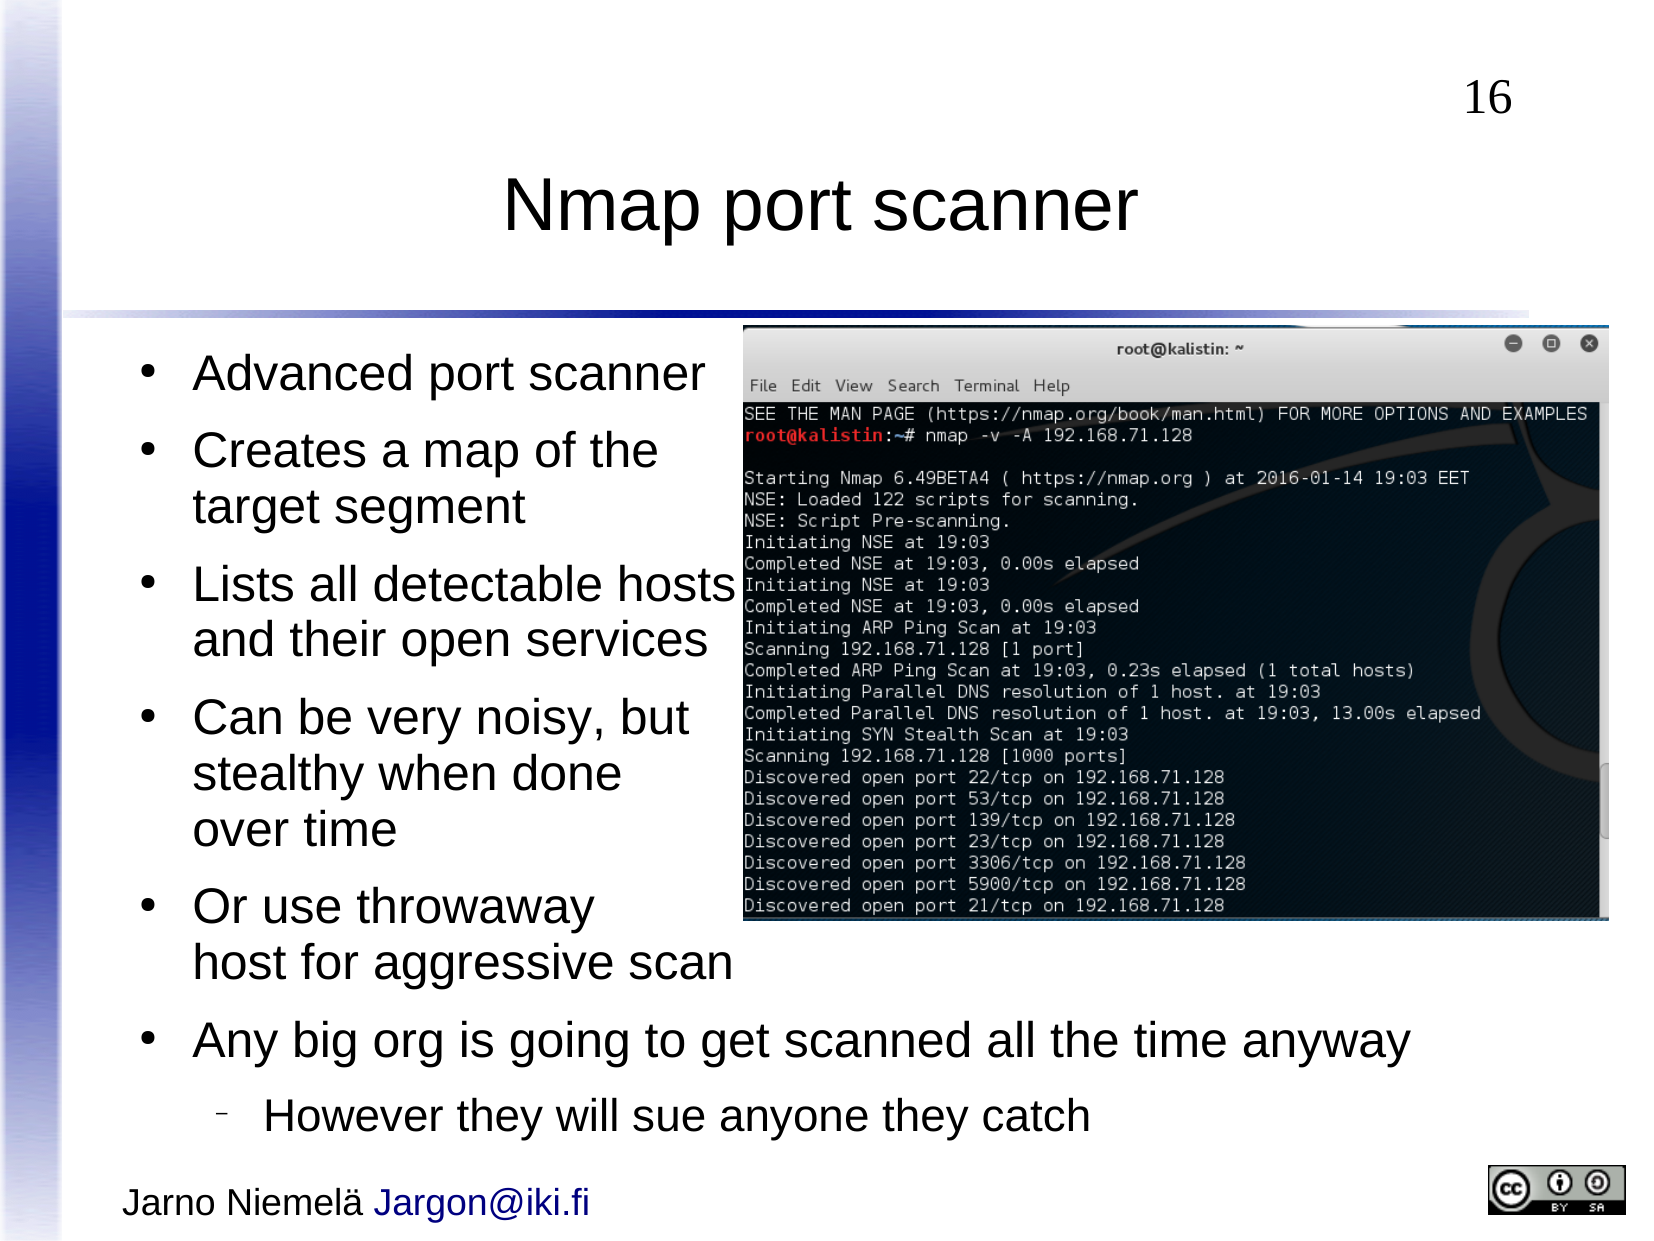

# Nmap port scanner
Advanced port scanner
Creates a map of the
target segment
Lists all detectable hosts
and their open services
Can be very noisy, but
stealthy when done
over time
Or use throwaway
host for aggressive scan
Any big org is going to get scanned all the time anyway
However they will sue anyone they catch